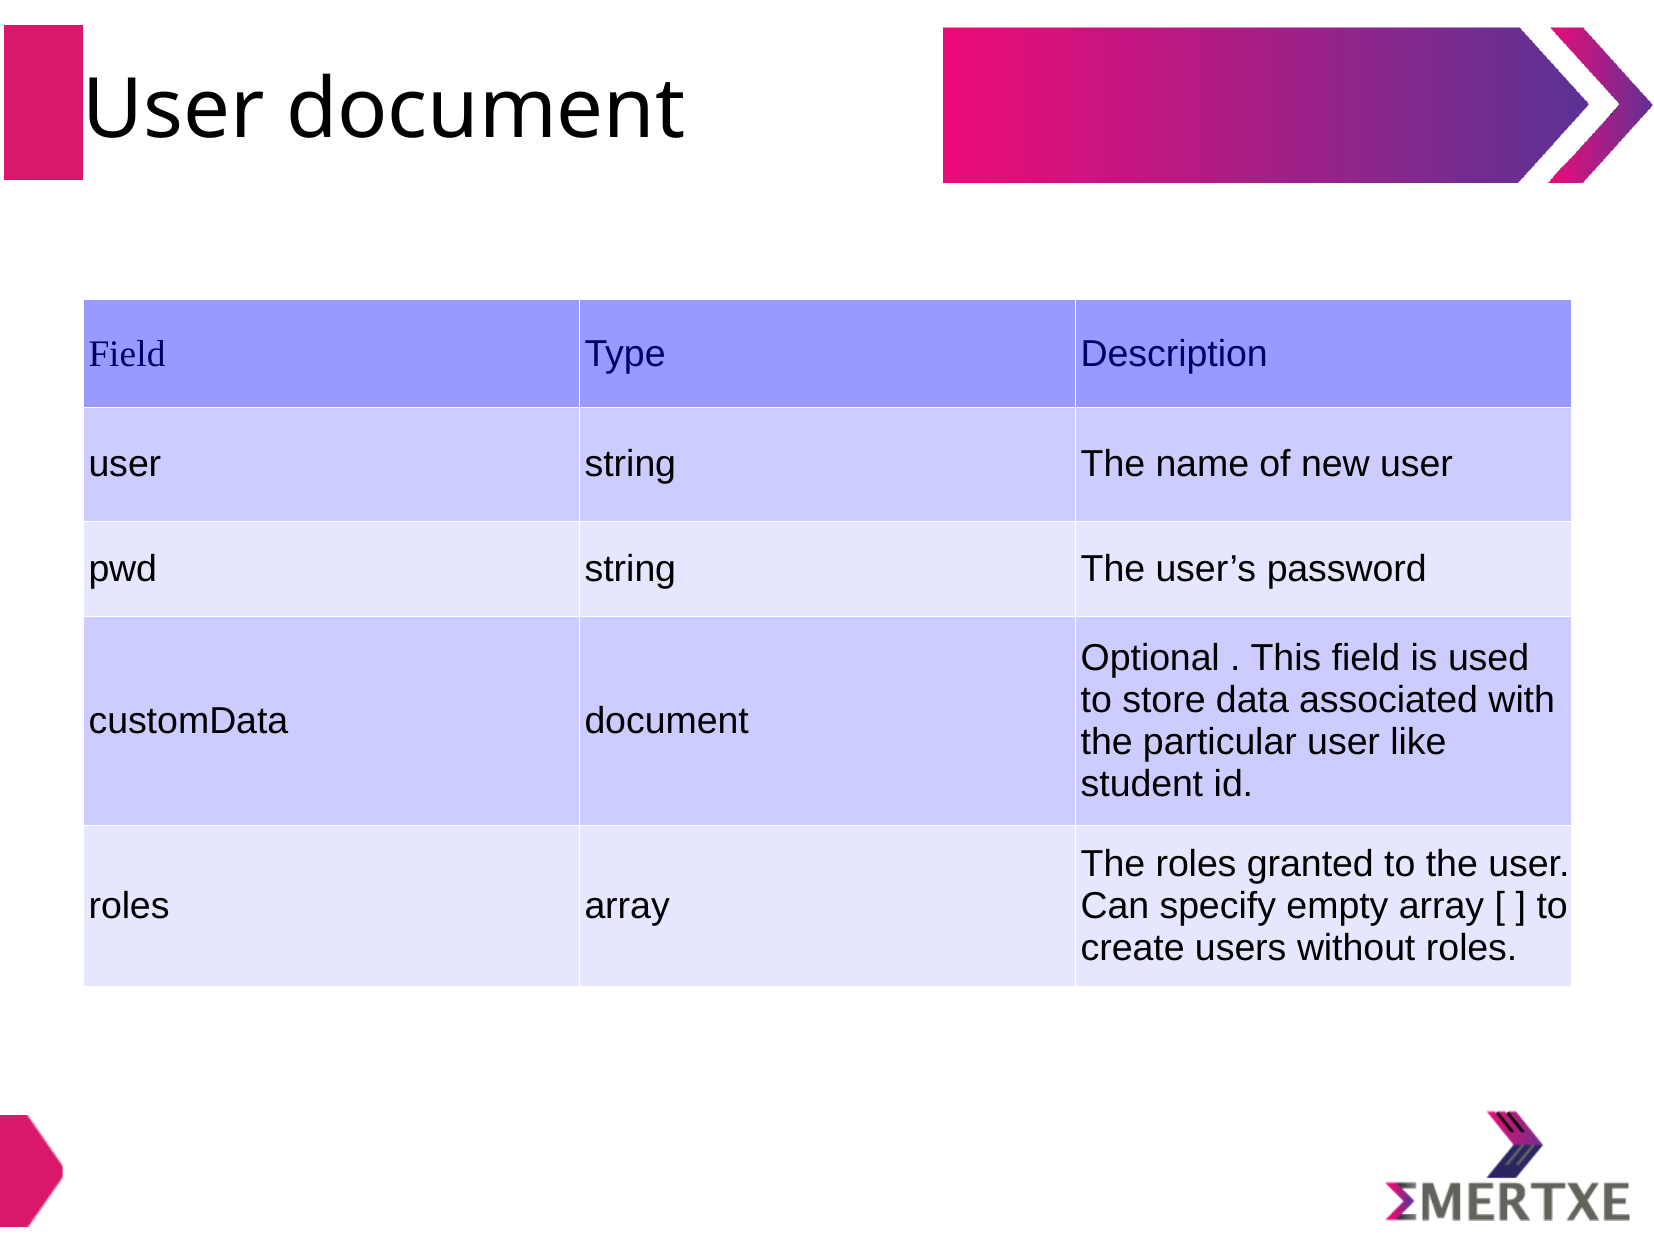

# User document
| Field | Type | Description |
| --- | --- | --- |
| user | string | The name of new user |
| pwd | string | The user’s password |
| customData | document | Optional . This field is used to store data associated with the particular user like student id. |
| roles | array | The roles granted to the user. Can specify empty array [ ] to create users without roles. |